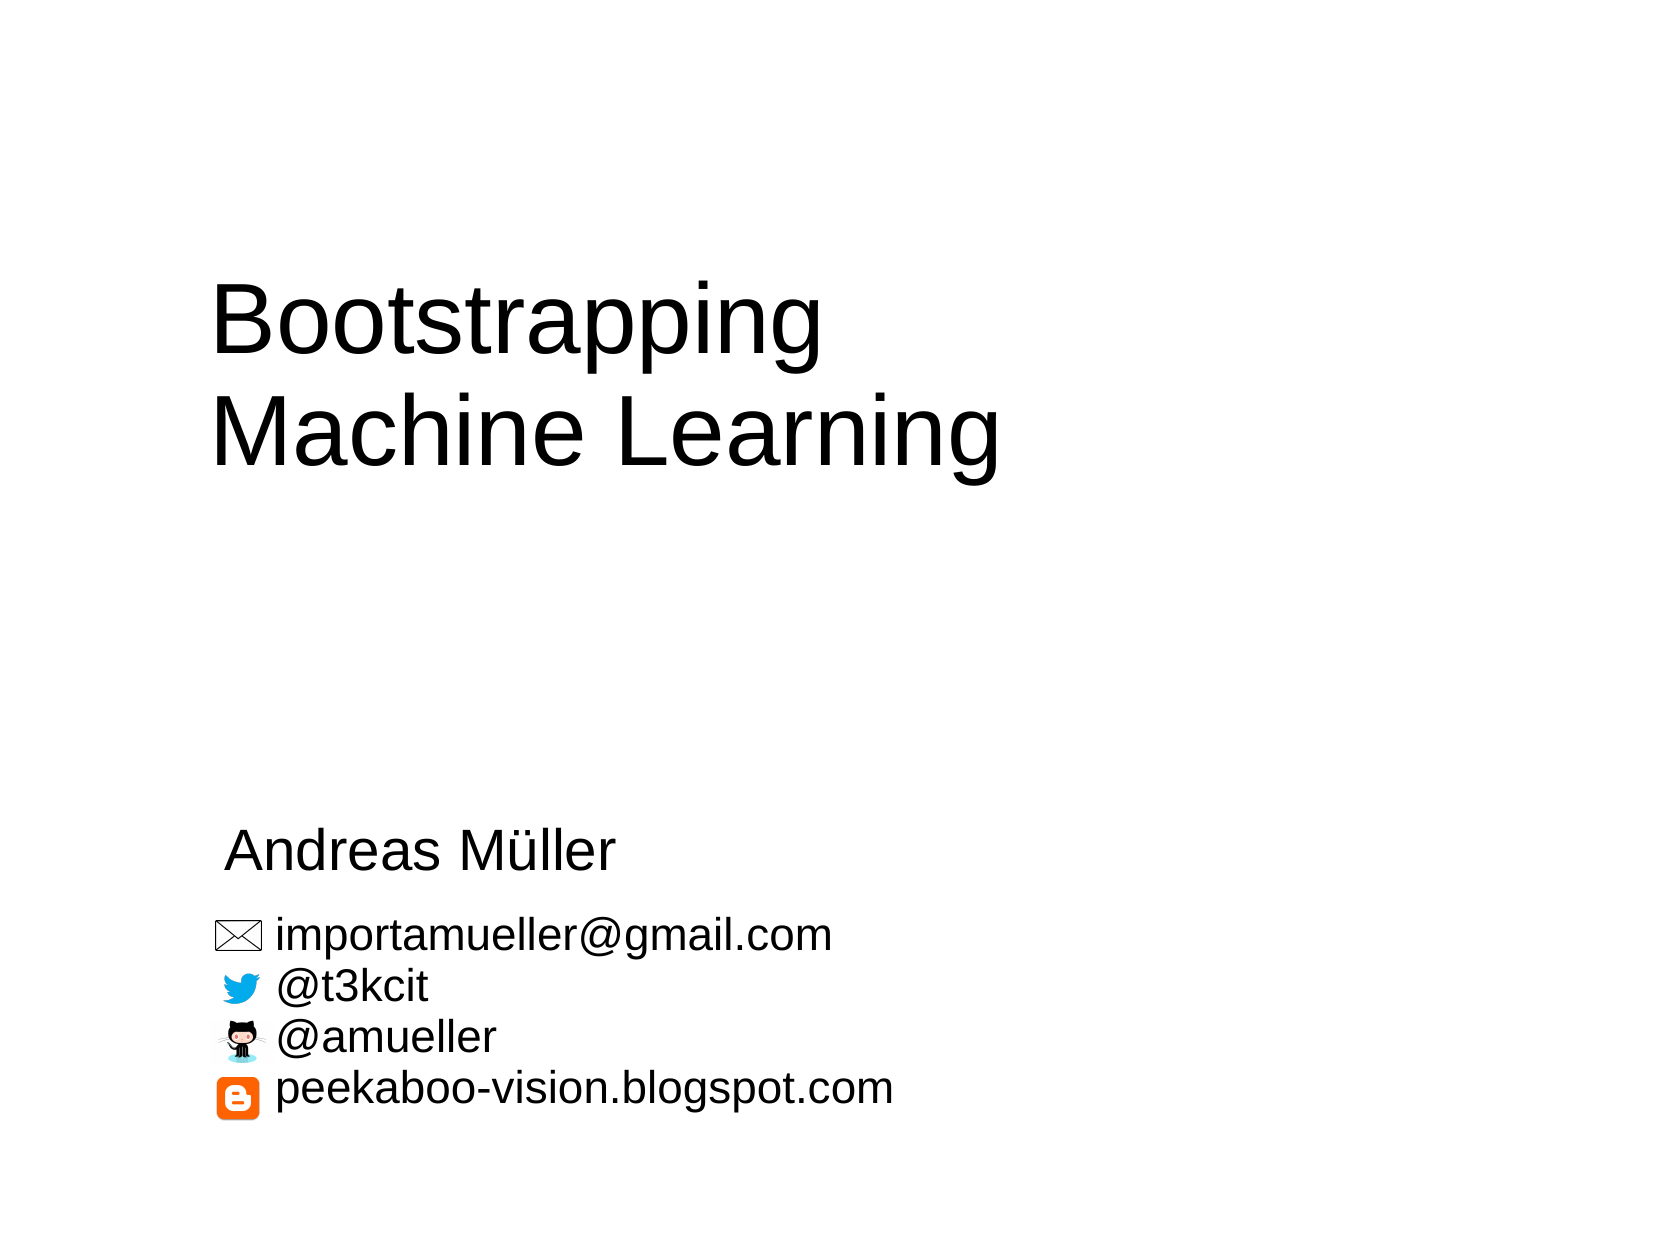

Bootstrapping
Machine Learning
importamueller@gmail.com
@t3kcit
@amueller
peekaboo-vision.blogspot.com
Andreas Müller